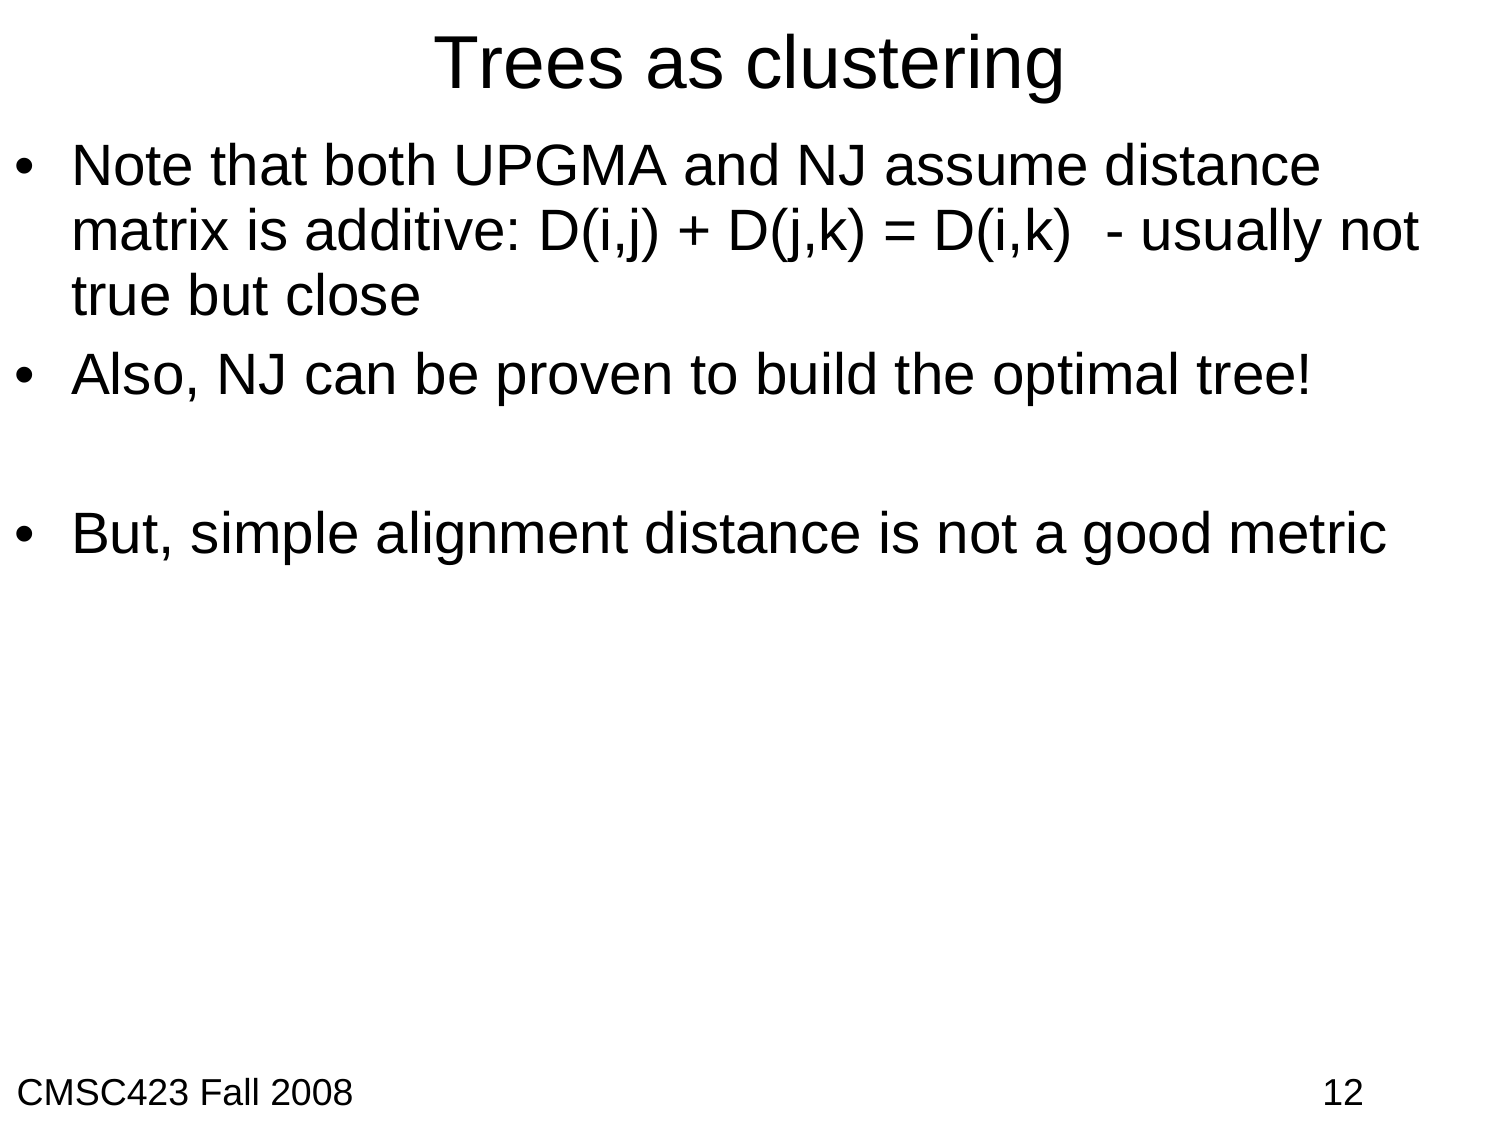

# Trees as clustering
Note that both UPGMA and NJ assume distance matrix is additive: D(i,j) + D(j,k) = D(i,k) - usually not true but close
Also, NJ can be proven to build the optimal tree!
But, simple alignment distance is not a good metric
CMSC423 Fall 2008
12